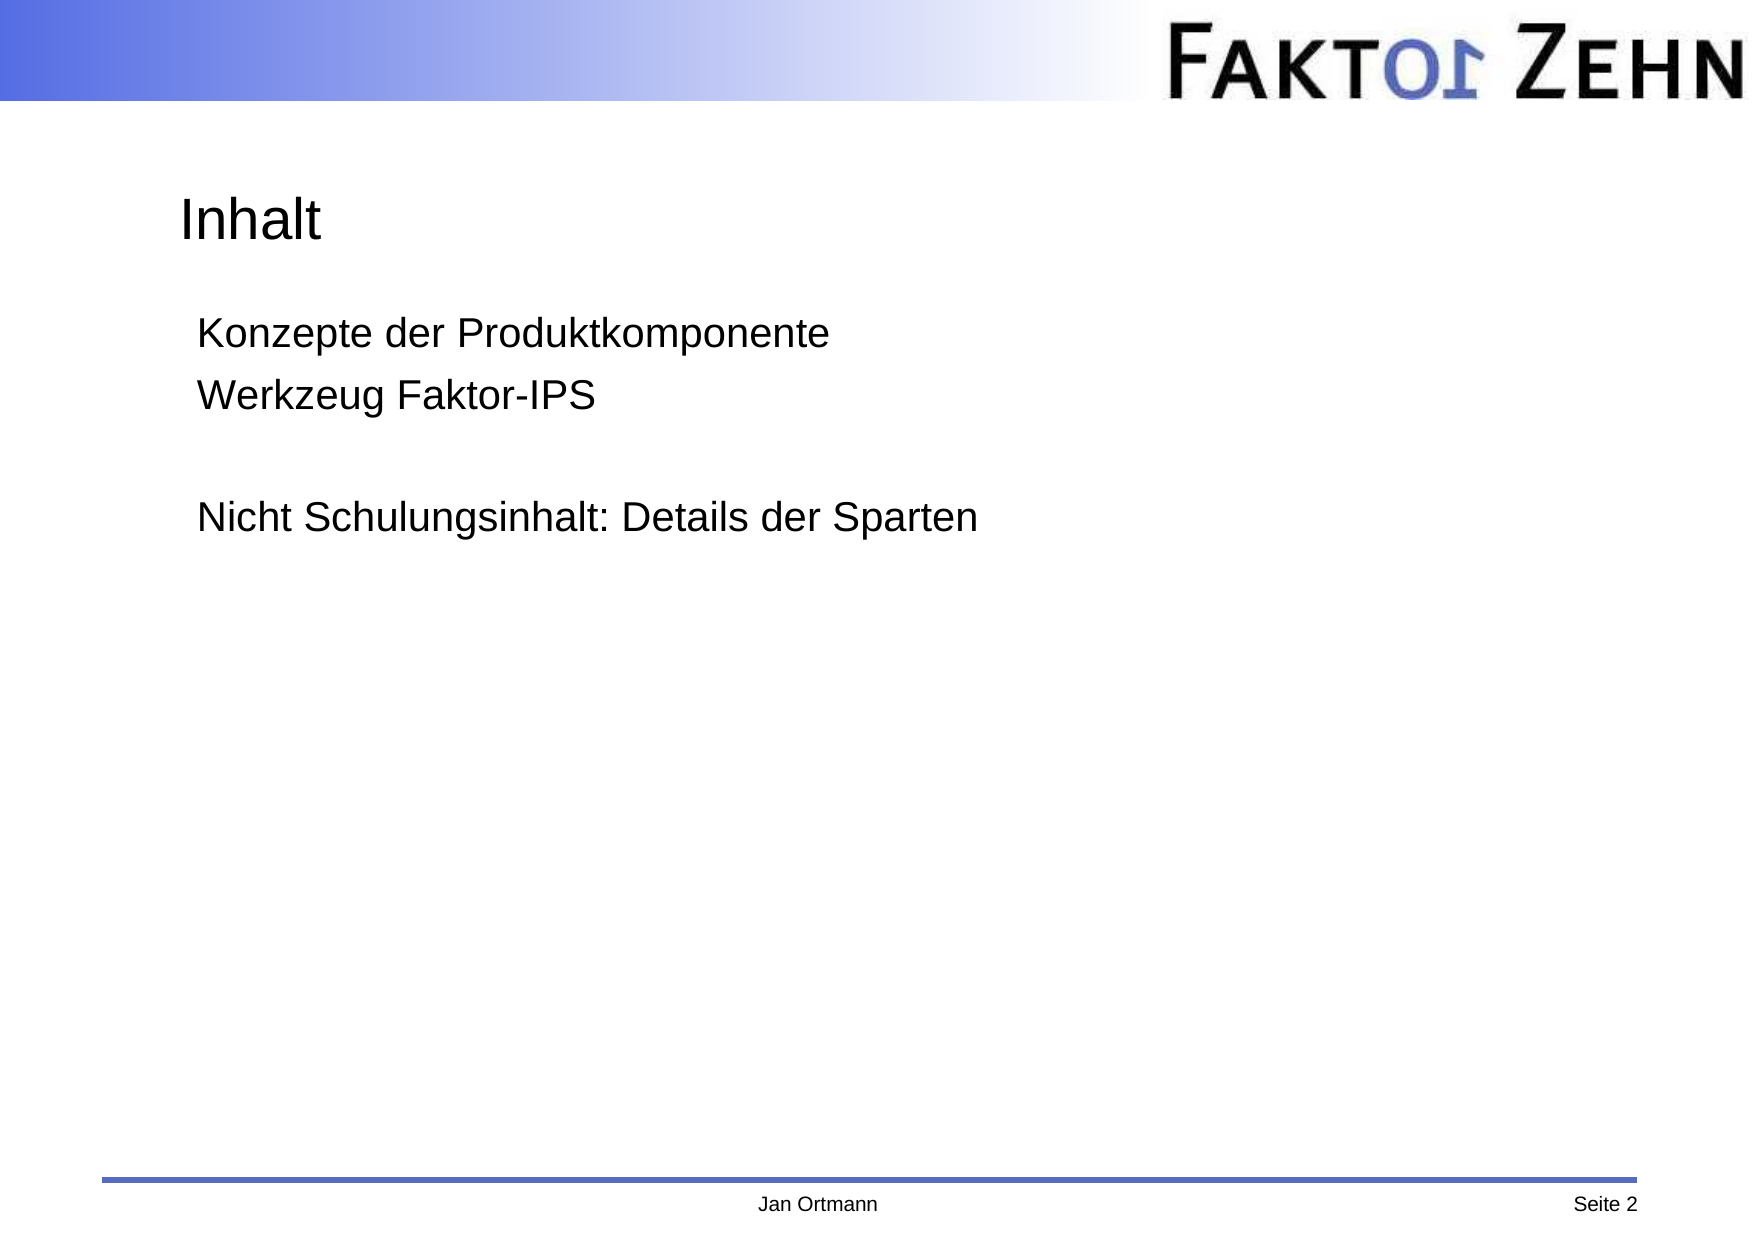

# Inhalt
Konzepte der Produktkomponente
Werkzeug Faktor-IPS
Nicht Schulungsinhalt: Details der Sparten